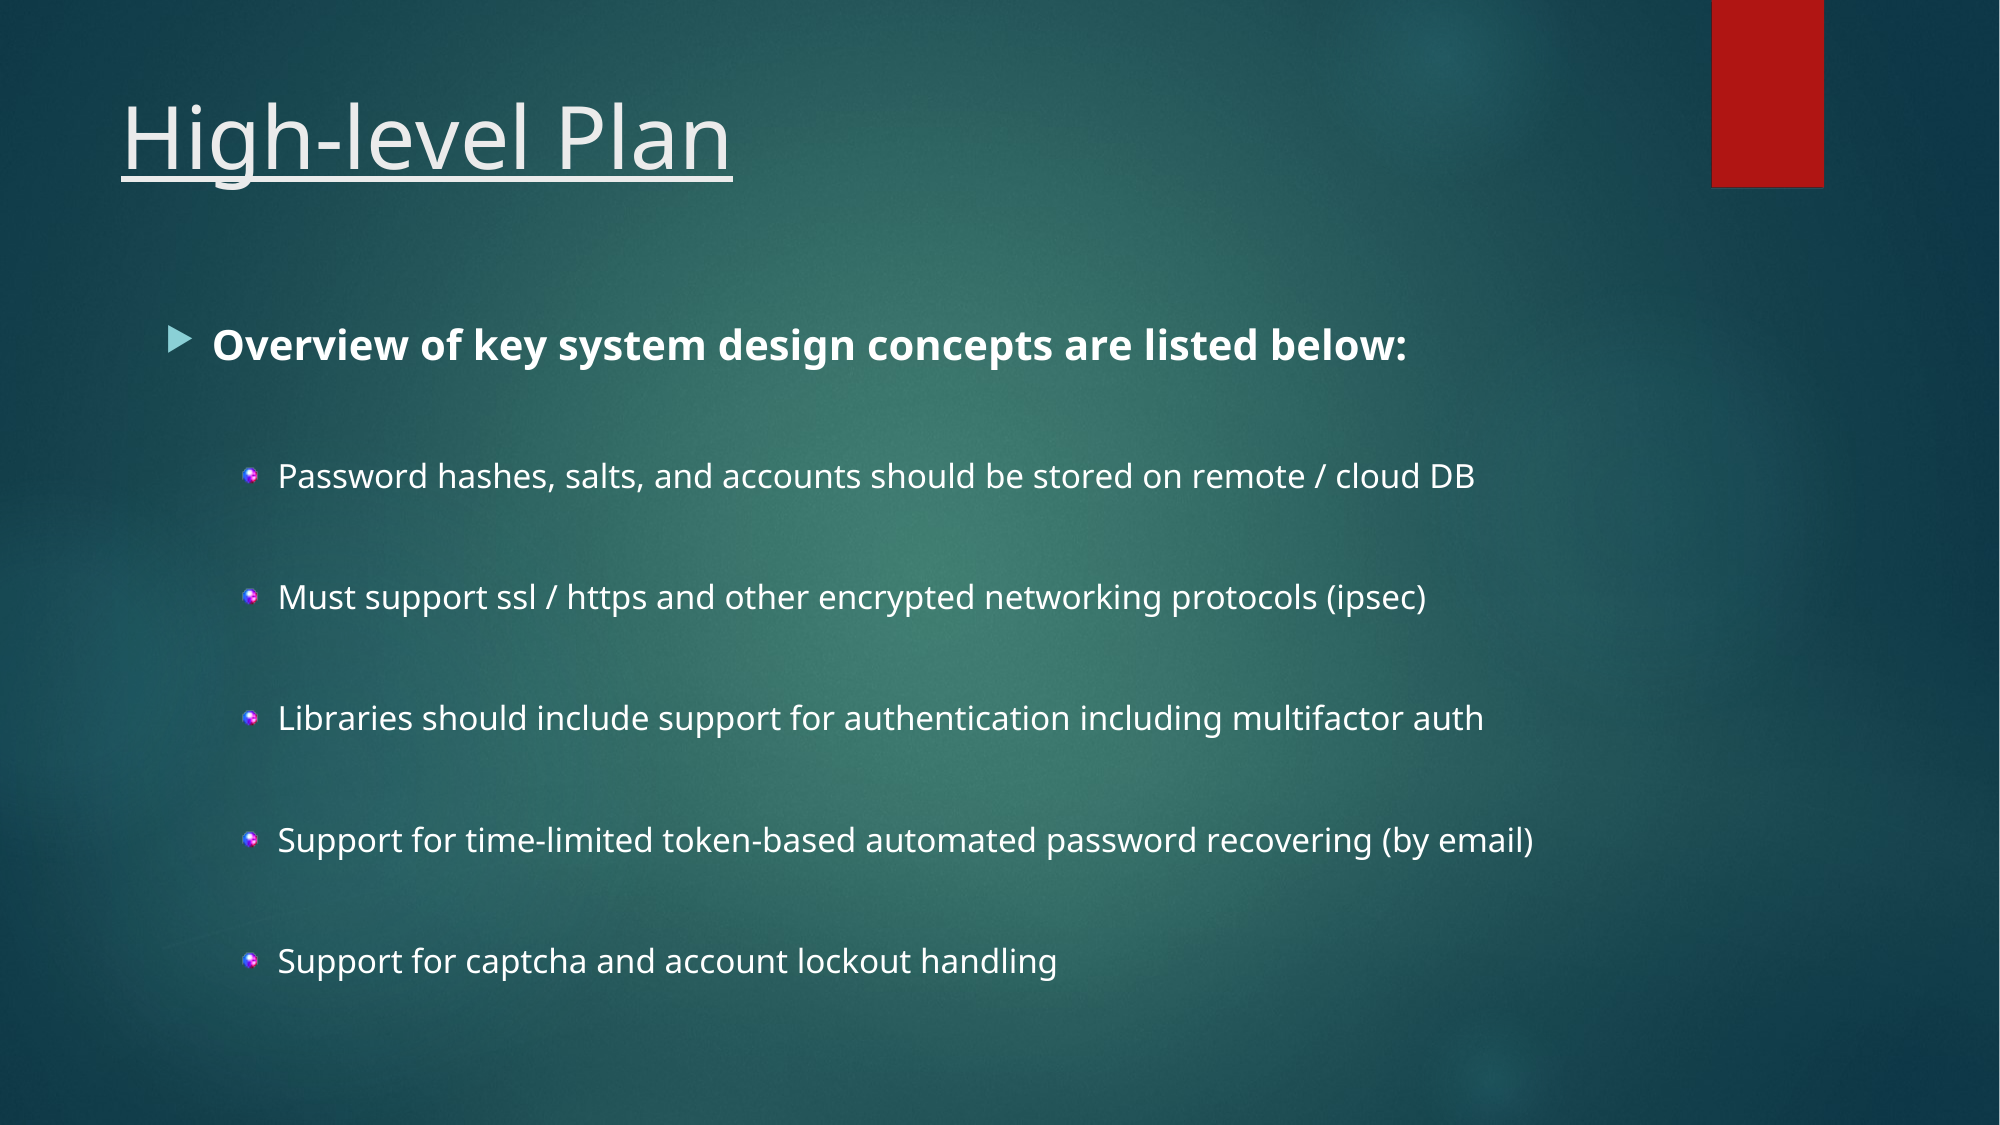

# High-level Plan
Overview of key system design concepts are listed below:
Password hashes, salts, and accounts should be stored on remote / cloud DB
Must support ssl / https and other encrypted networking protocols (ipsec)
Libraries should include support for authentication including multifactor auth
Support for time-limited token-based automated password recovering (by email)
Support for captcha and account lockout handling